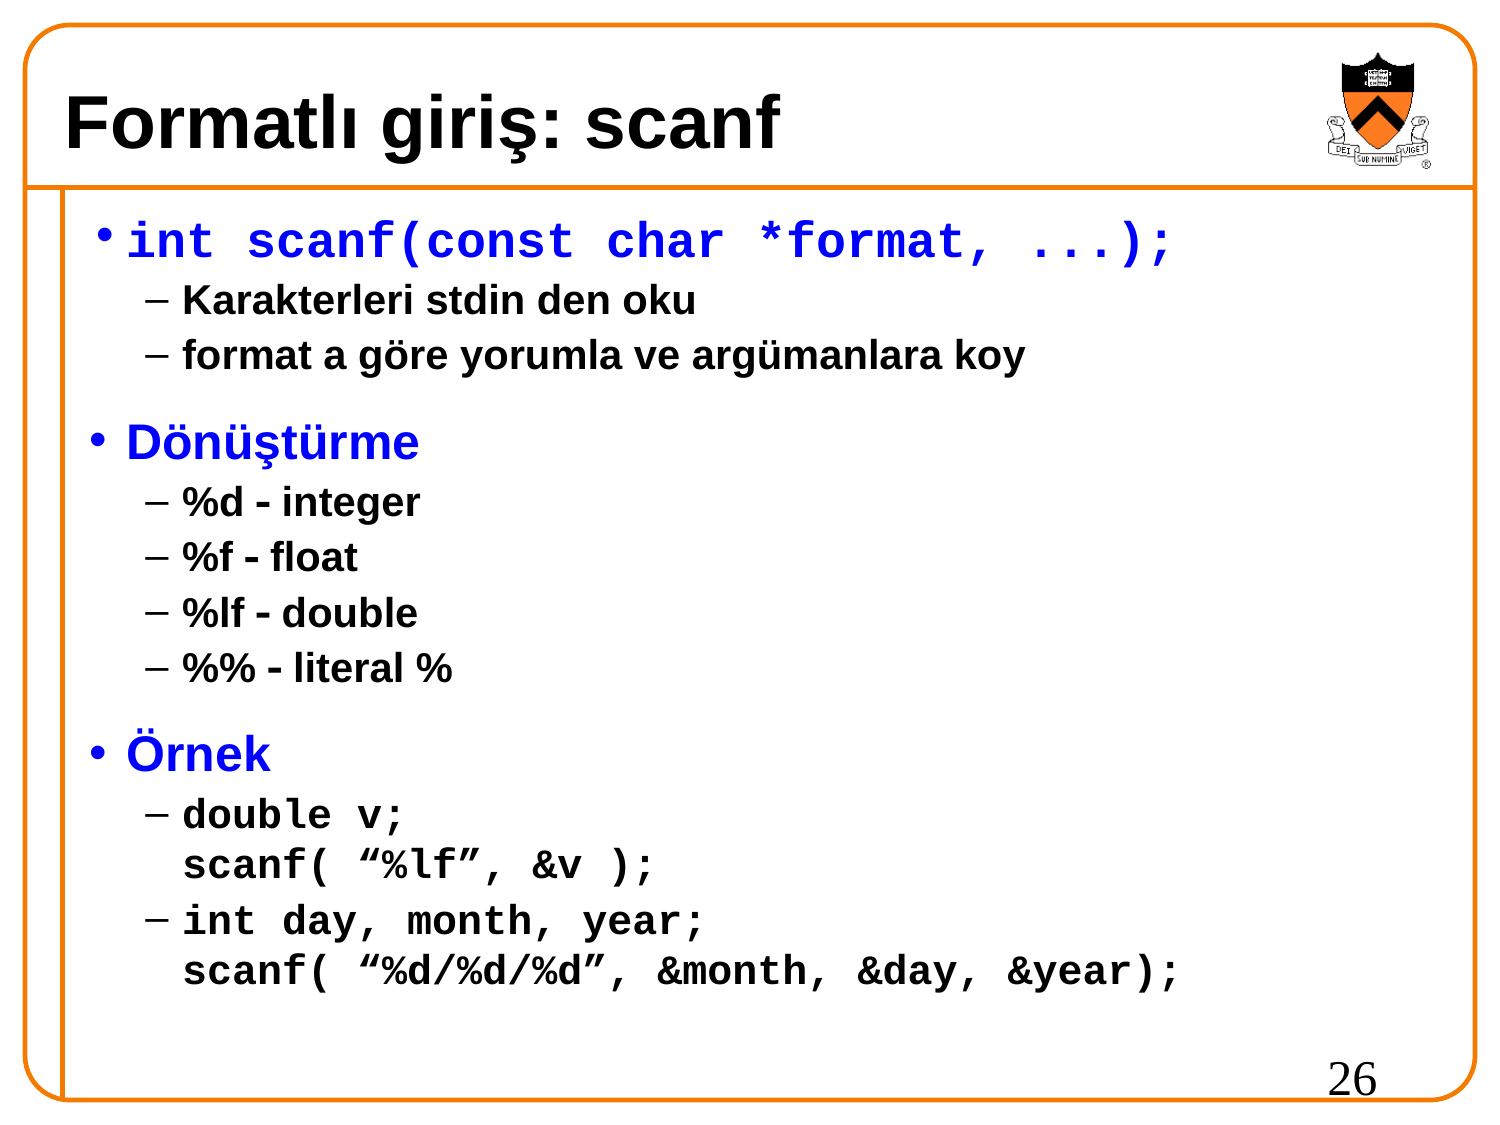

# Formatlı giriş: scanf
int scanf(const char *format, ...);
Karakterleri stdin den oku
format a göre yorumla ve argümanlara koy
Dönüştürme
%d  integer
%f  float
%lf  double
%%  literal %
Örnek
double v;
scanf( “%lf”, &v );
int day, month, year;
scanf( “%d/%d/%d”, &month, &day, &year);
26